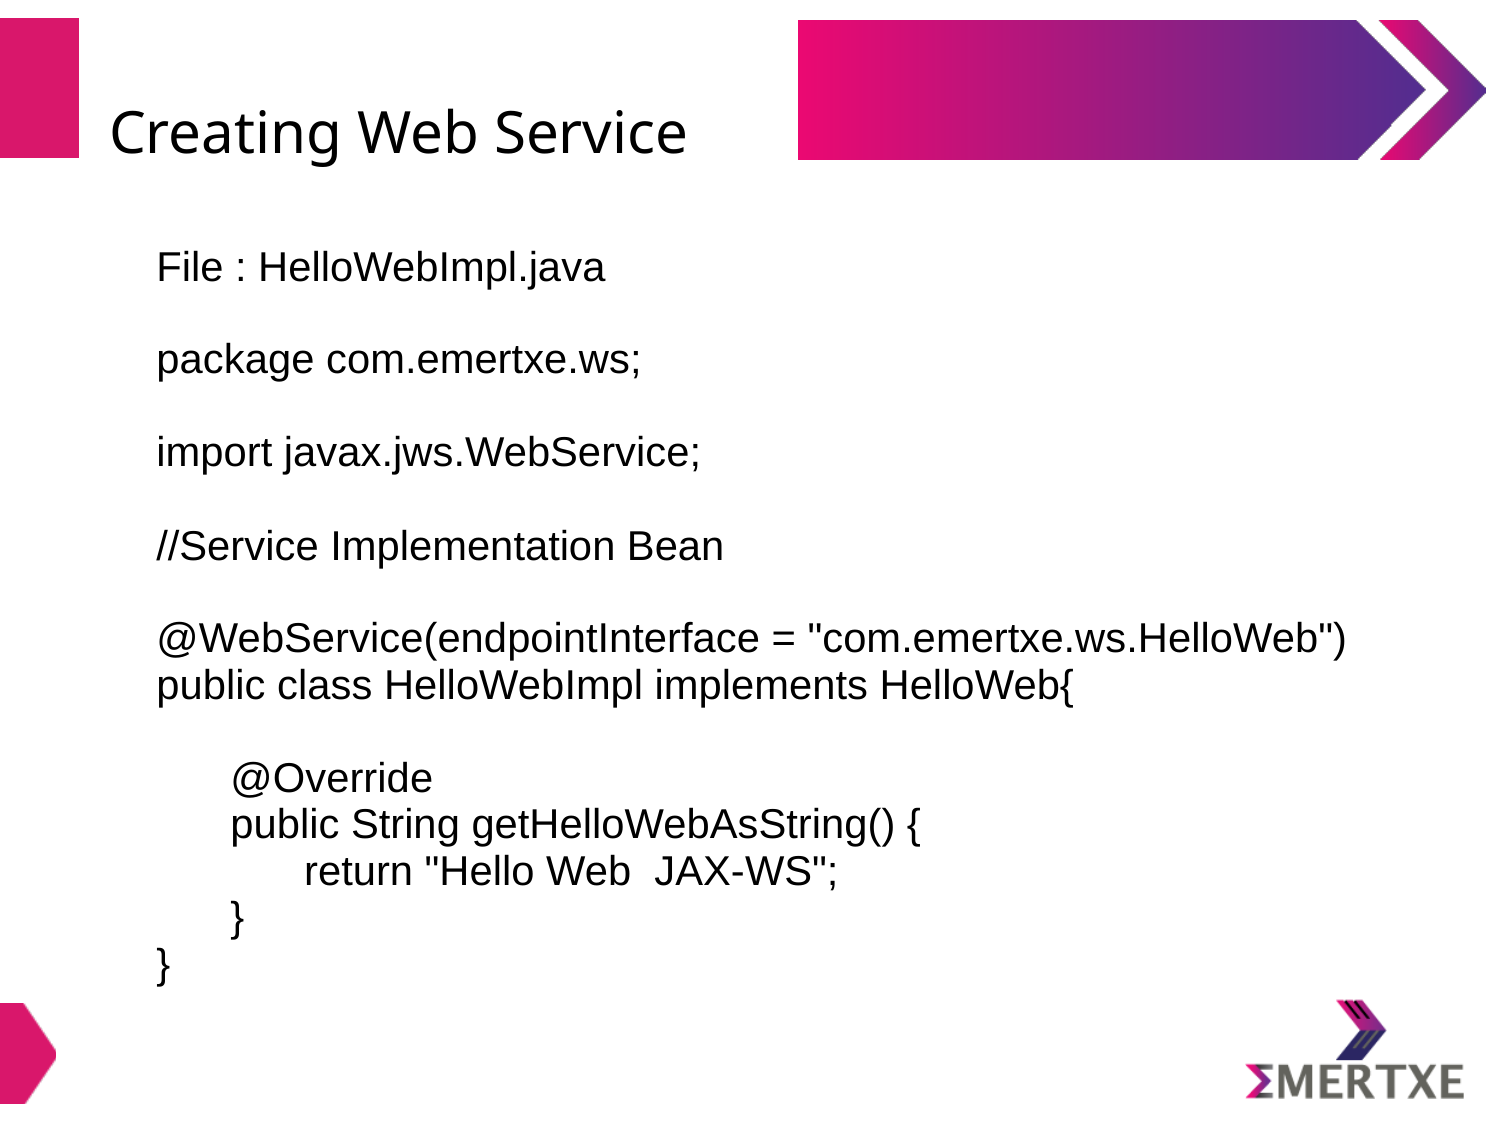

Creating Web Service
File : HelloWebImpl.java
package com.emertxe.ws;
import javax.jws.WebService;
//Service Implementation Bean
@WebService(endpointInterface = "com.emertxe.ws.HelloWeb")
public class HelloWebImpl implements HelloWeb{
	@Override
	public String getHelloWebAsString() {
		return "Hello Web JAX-WS";
	}
}